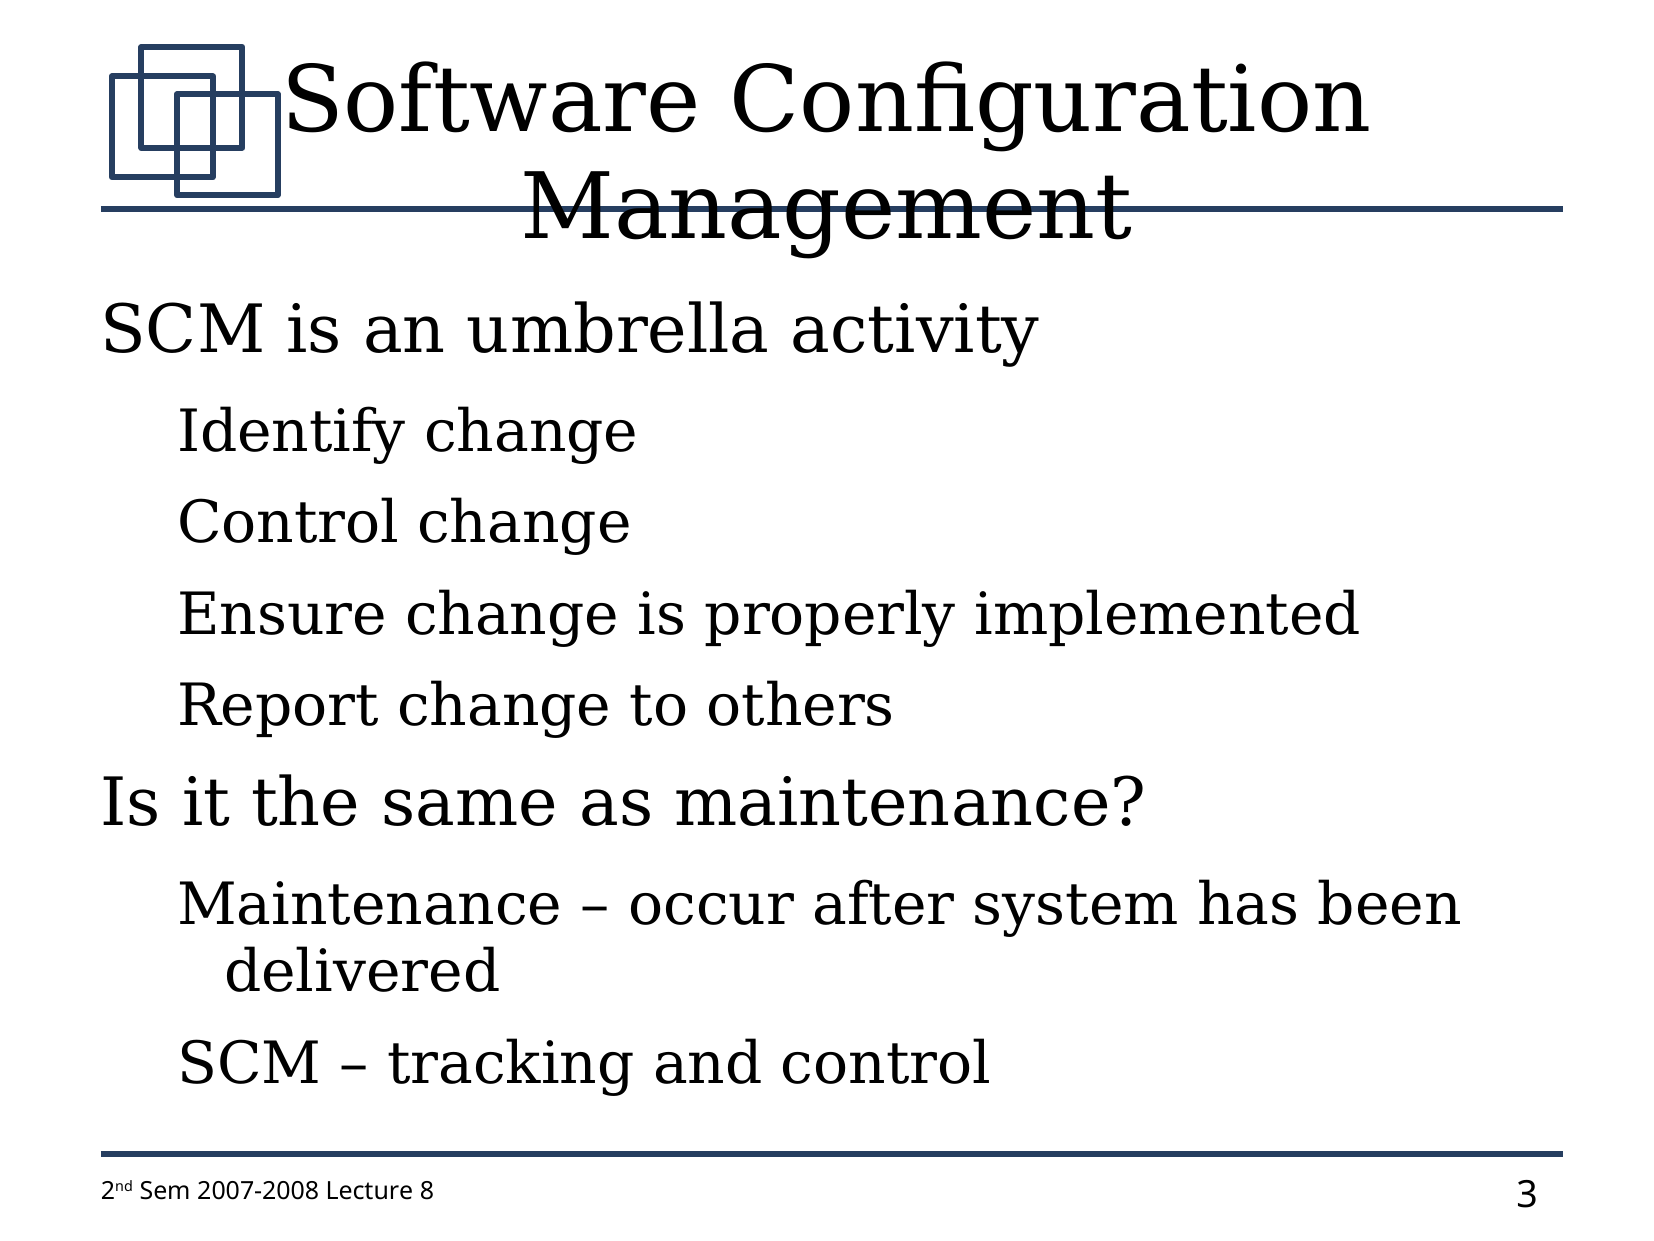

# Software Configuration Management
SCM is an umbrella activity
Identify change
Control change
Ensure change is properly implemented
Report change to others
Is it the same as maintenance?
Maintenance – occur after system has been delivered
SCM – tracking and control